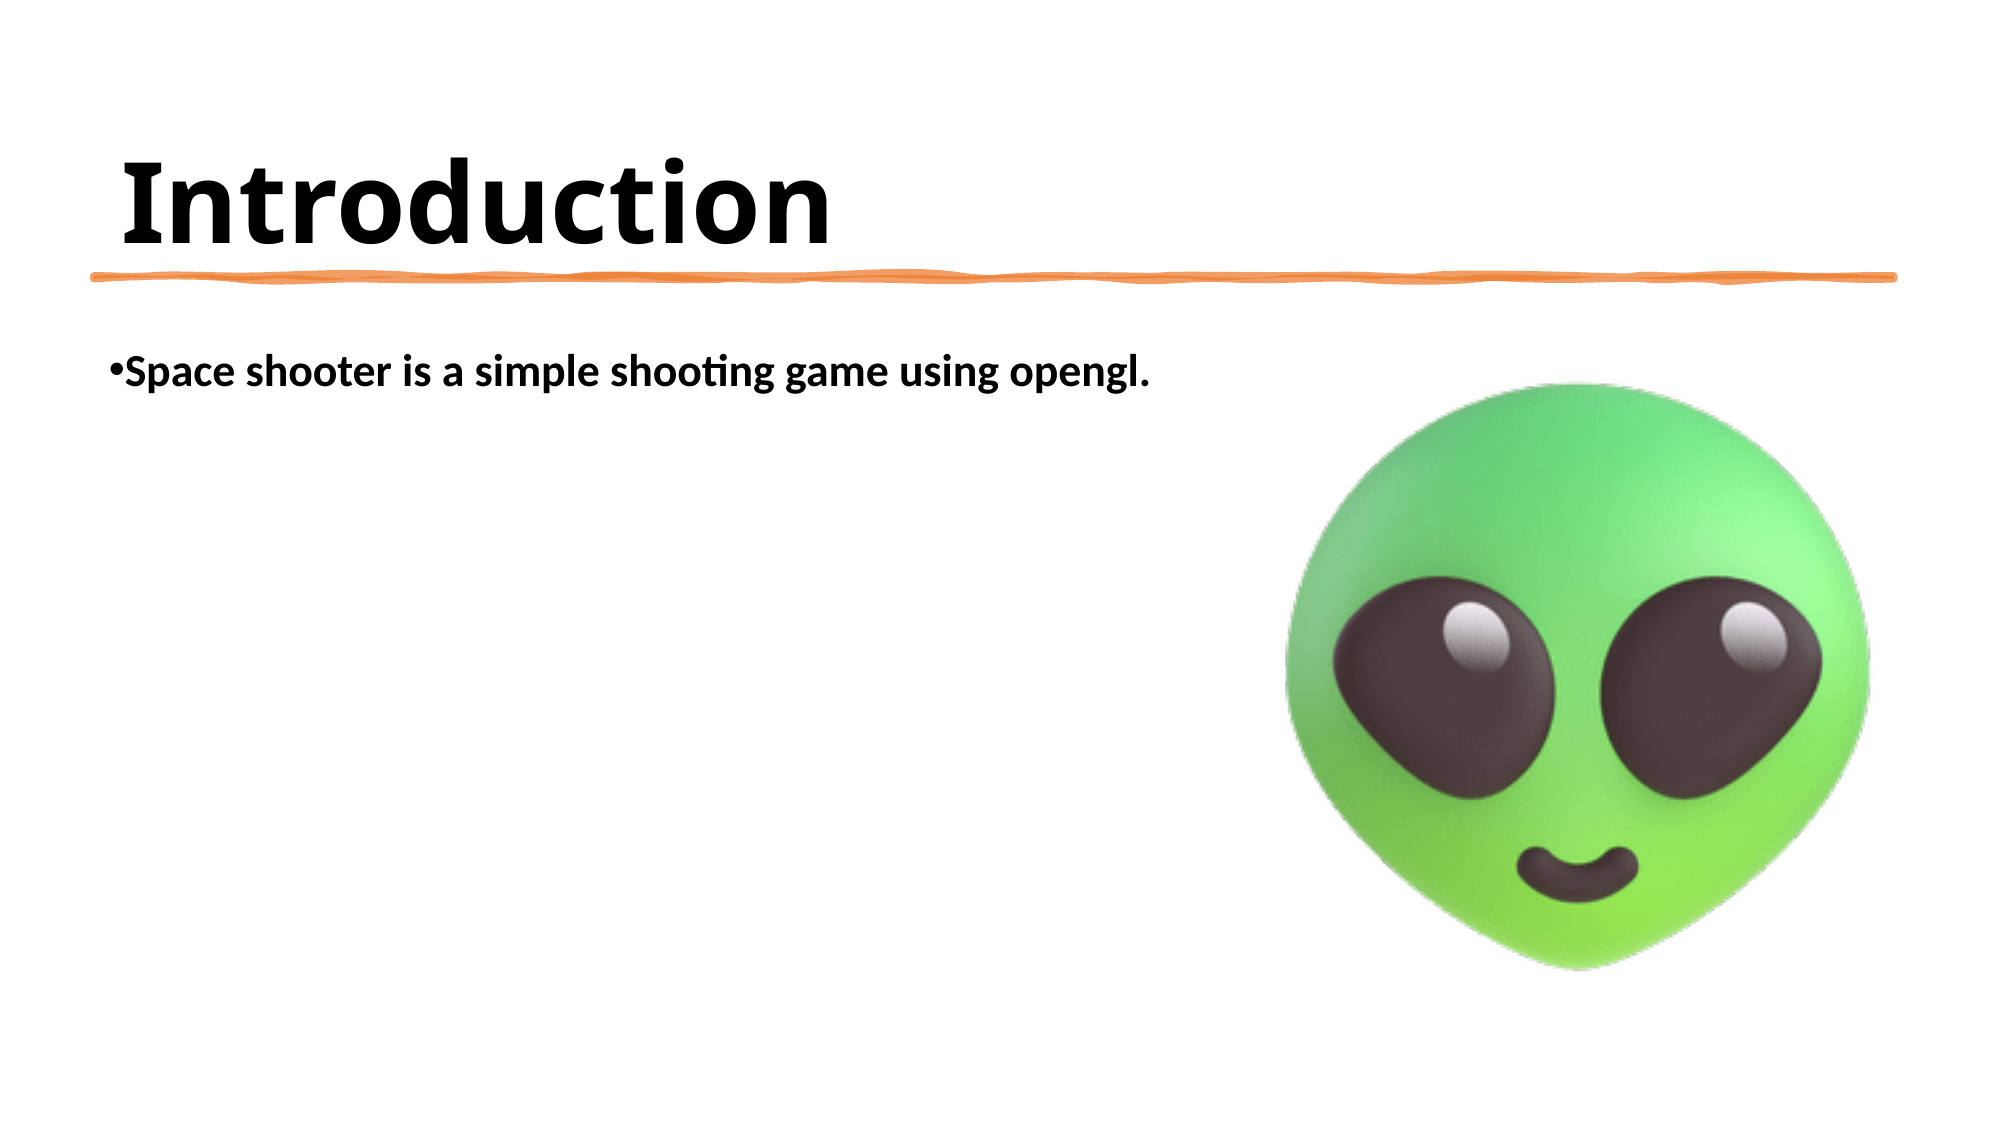

# Introduction
Space shooter is a simple shooting game using opengl.